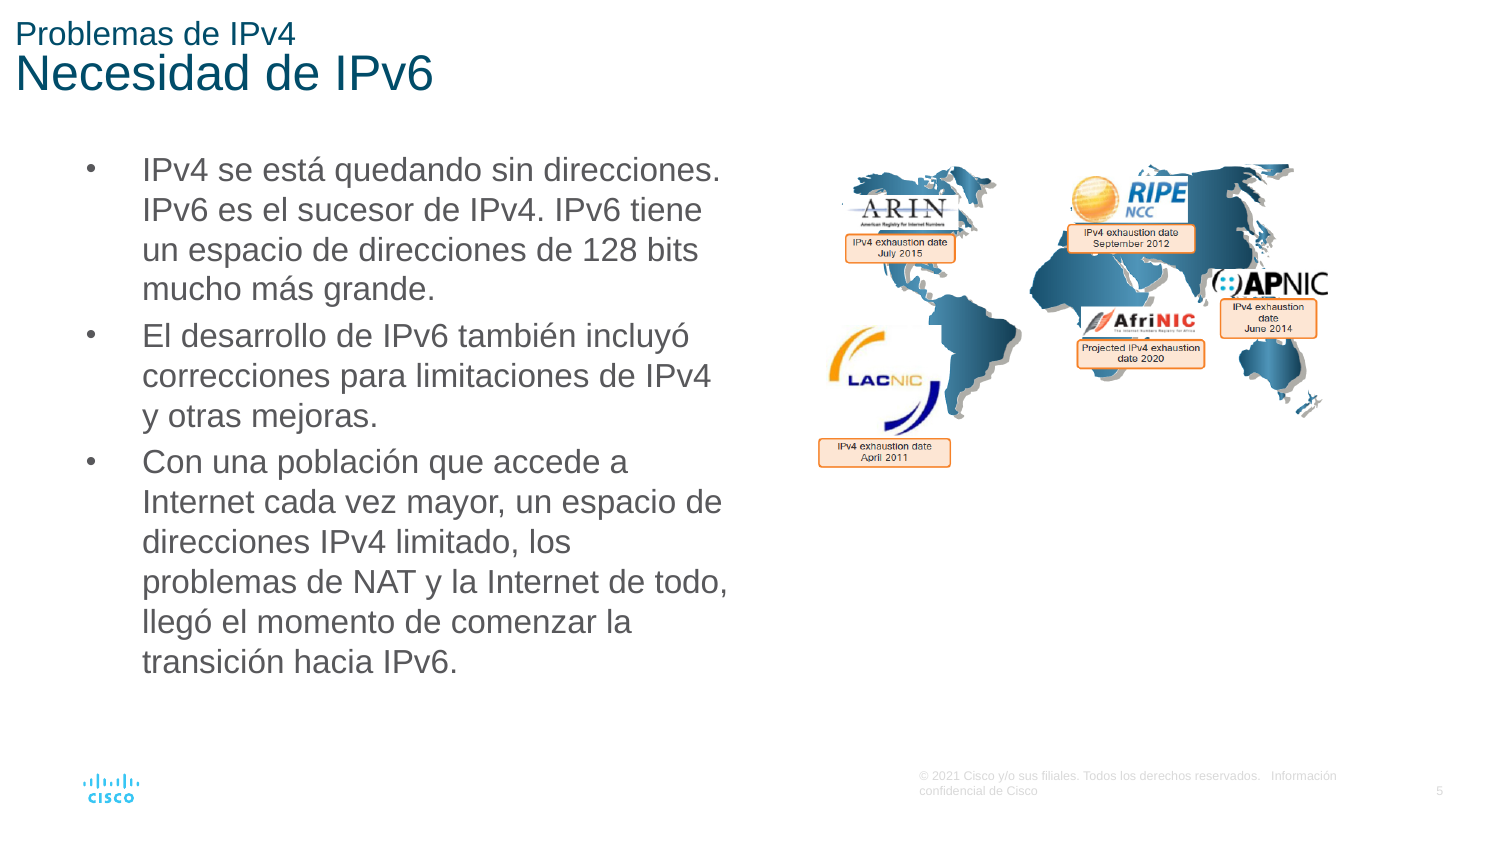

# Problemas de IPv4 Necesidad de IPv6
IPv4 se está quedando sin direcciones. IPv6 es el sucesor de IPv4. IPv6 tiene un espacio de direcciones de 128 bits mucho más grande.
El desarrollo de IPv6 también incluyó correcciones para limitaciones de IPv4 y otras mejoras.
Con una población que accede a Internet cada vez mayor, un espacio de direcciones IPv4 limitado, los problemas de NAT y la Internet de todo, llegó el momento de comenzar la transición hacia IPv6.